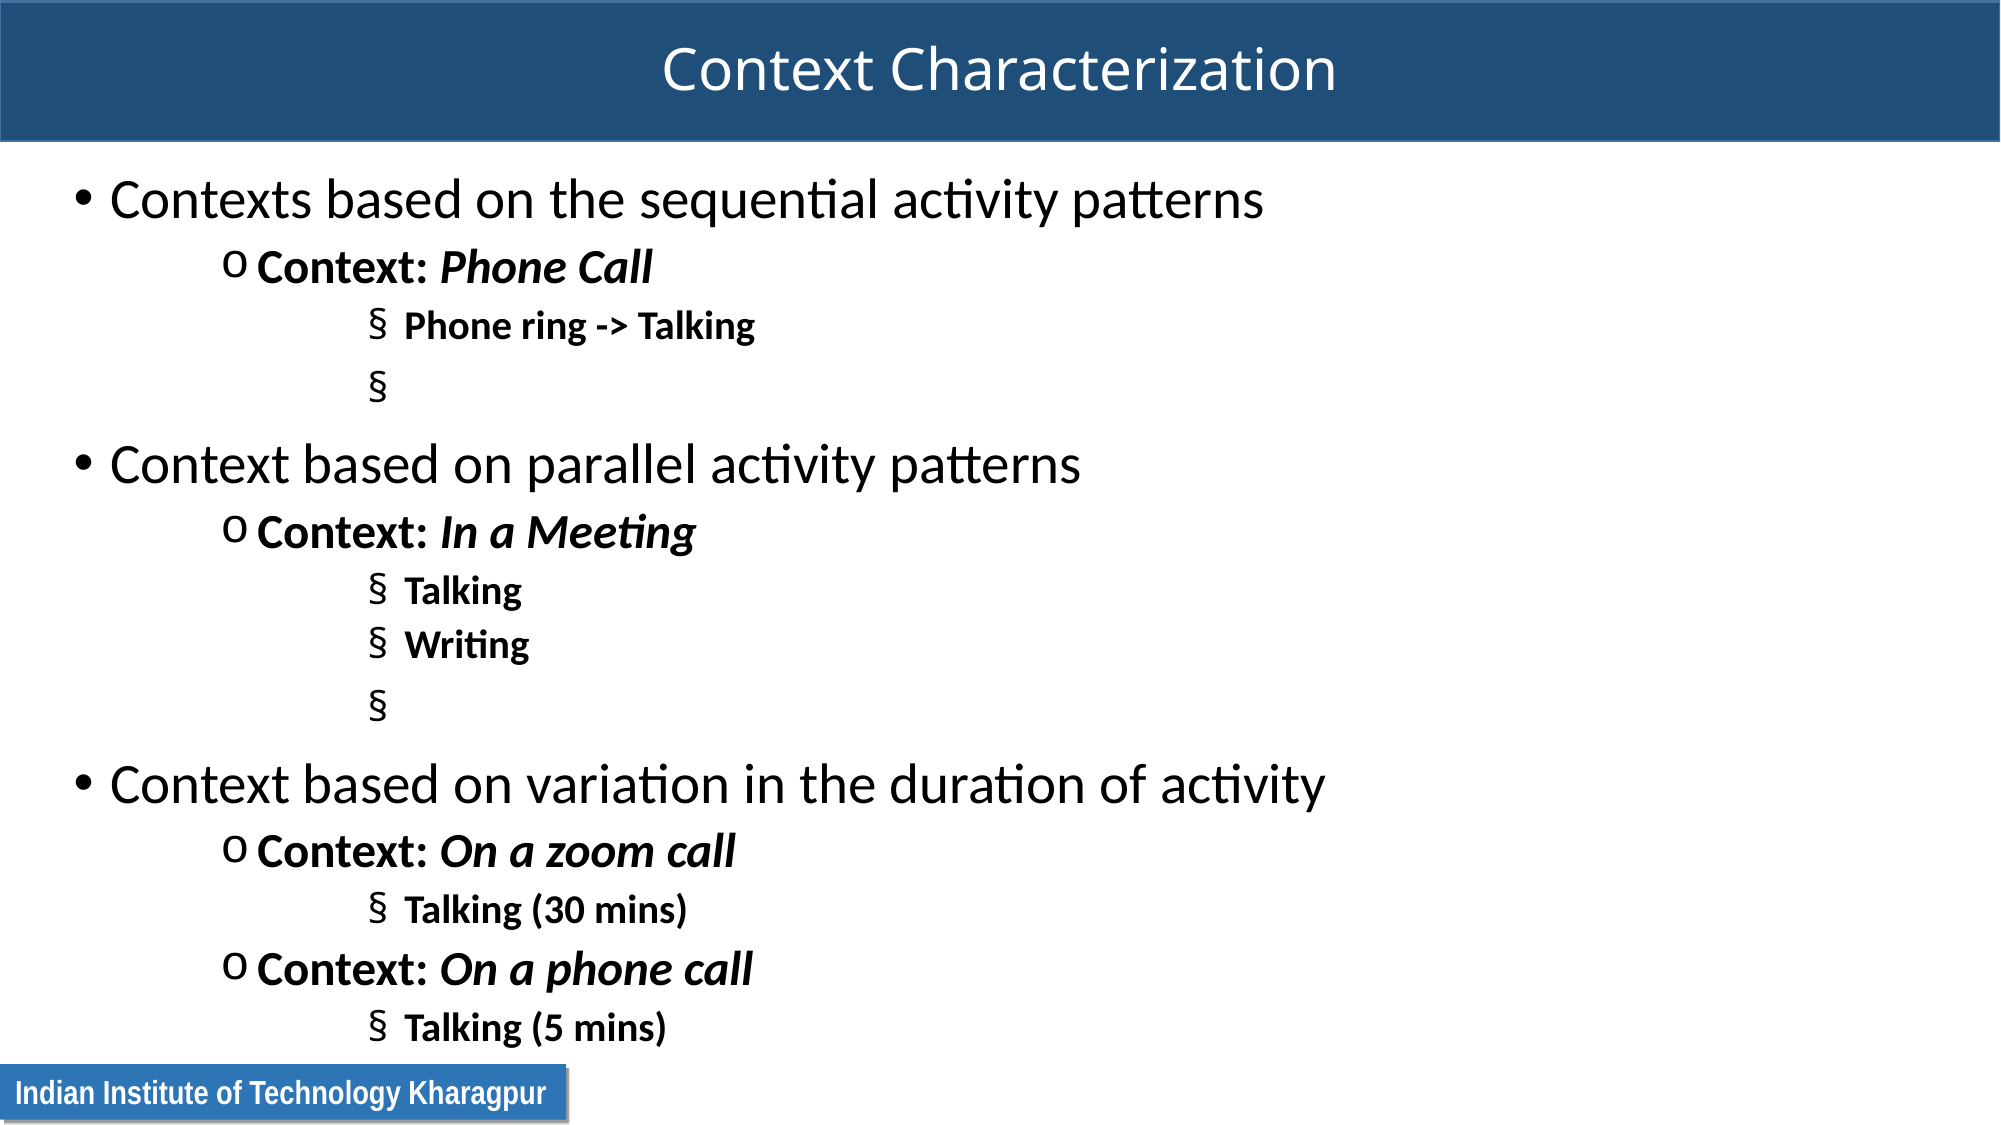

Context Characterization
# Contexts based on the sequential activity patterns
Context: Phone Call
Phone ring -> Talking
Context based on parallel activity patterns
Context: In a Meeting
Talking
Writing
Context based on variation in the duration of activity
Context: On a zoom call
Talking (30 mins)
Context: On a phone call
Talking (5 mins)